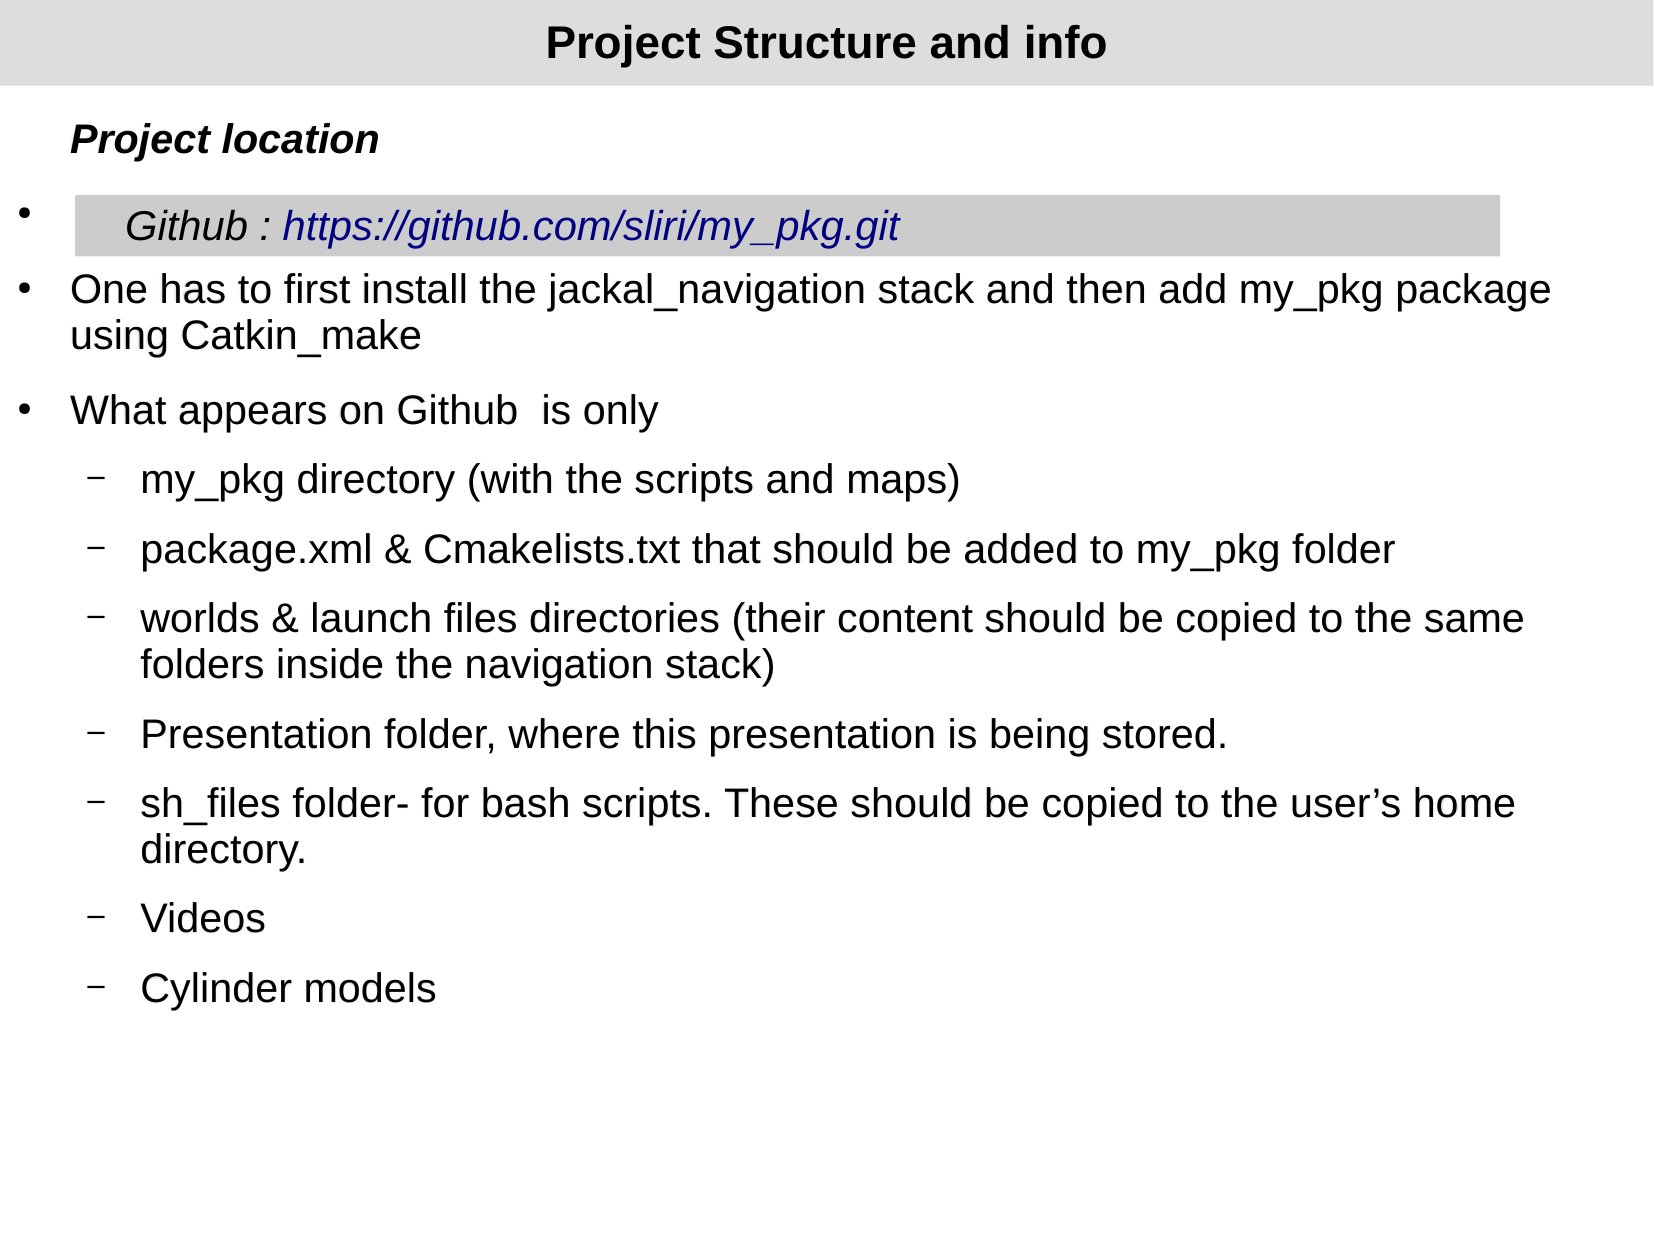

# Project Structure and info
Project location
One has to first install the jackal_navigation stack and then add my_pkg package using Catkin_make
What appears on Github is only
my_pkg directory (with the scripts and maps)
package.xml & Cmakelists.txt that should be added to my_pkg folder
worlds & launch files directories (their content should be copied to the same folders inside the navigation stack)
Presentation folder, where this presentation is being stored.
sh_files folder- for bash scripts. These should be copied to the user’s home directory.
Videos
Cylinder models
Github : https://github.com/sliri/my_pkg.git